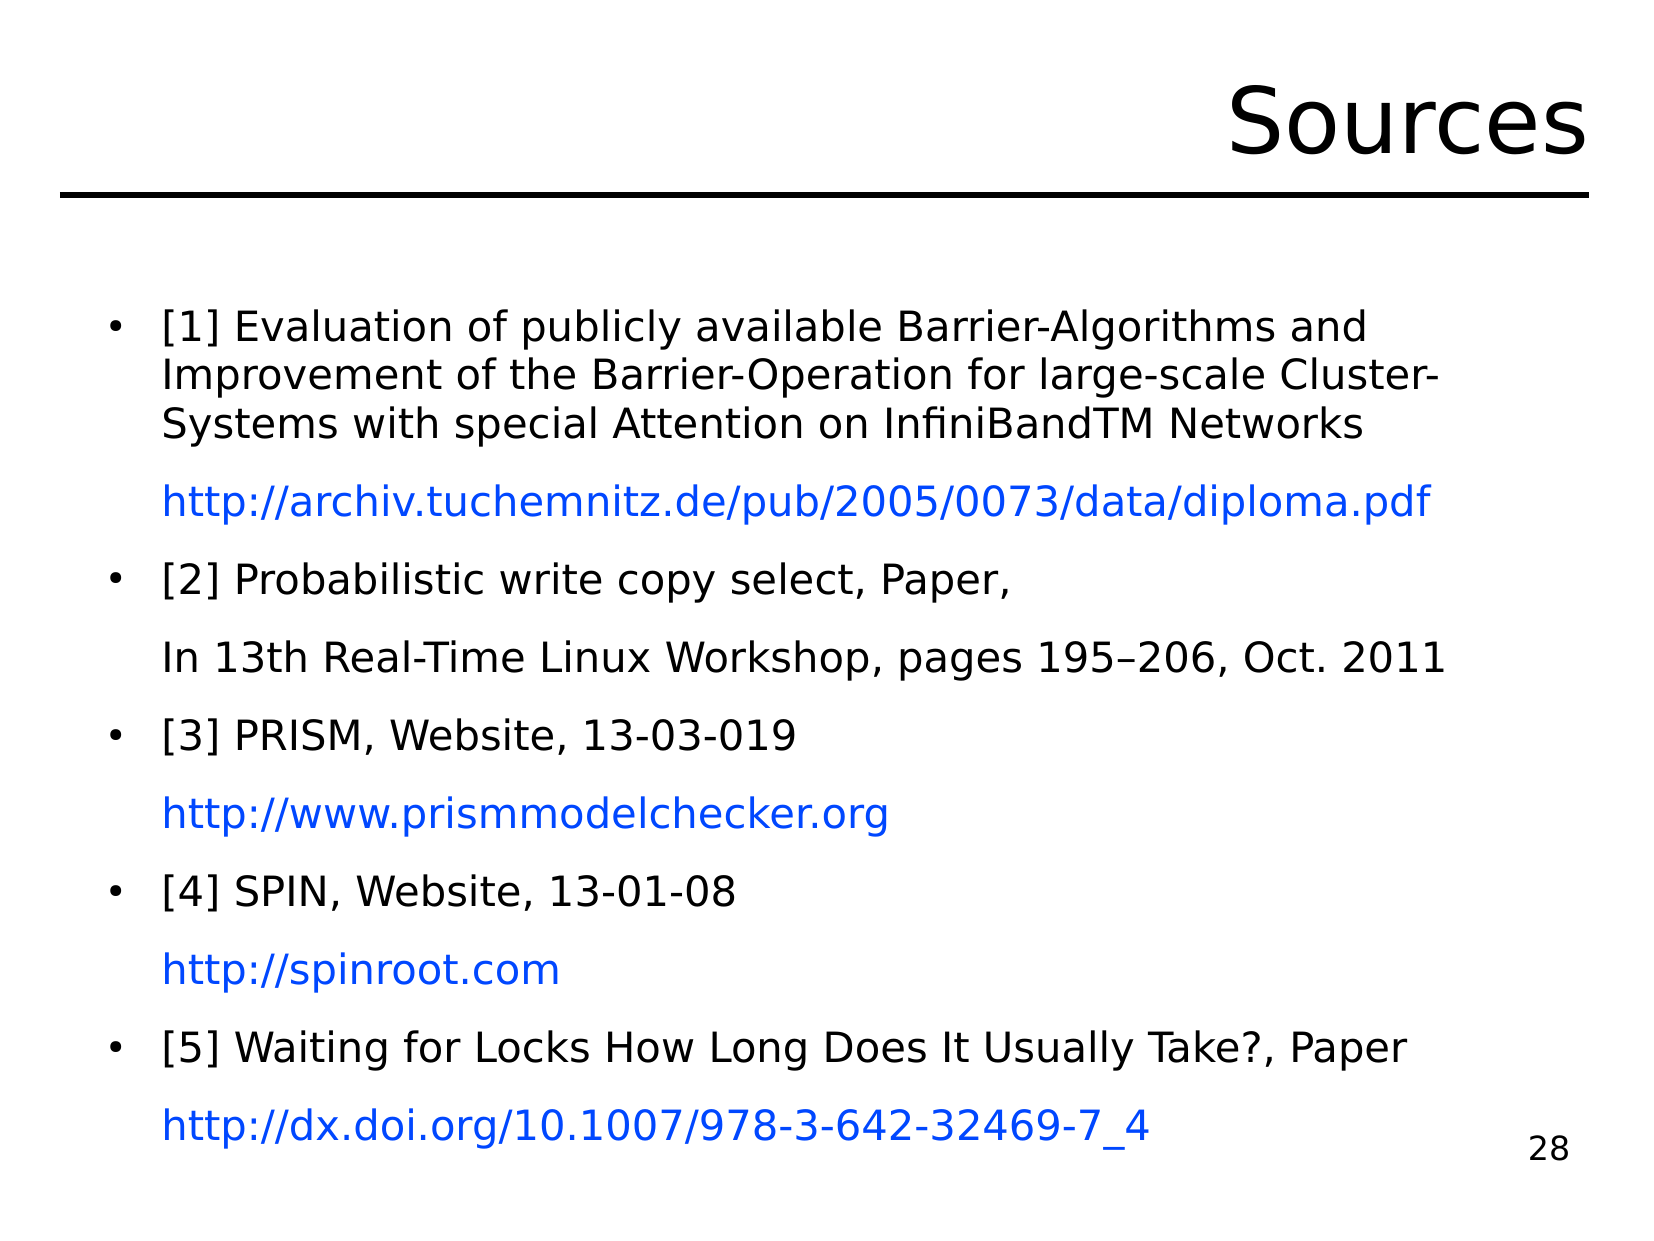

# Sources
[1] Evaluation of publicly available Barrier-Algorithms and Improvement of the Barrier-Operation for large-scale Cluster-Systems with special Attention on InfiniBandTM Networks
http://archiv.tuchemnitz.de/pub/2005/0073/data/diploma.pdf
[2] Probabilistic write copy select, Paper,
In 13th Real-Time Linux Workshop, pages 195–206, Oct. 2011
[3] PRISM, Website, 13-03-019
http://www.prismmodelchecker.org
[4] SPIN, Website, 13-01-08
http://spinroot.com
[5] Waiting for Locks How Long Does It Usually Take?, Paper
http://dx.doi.org/10.1007/978-3-642-32469-7_4
28